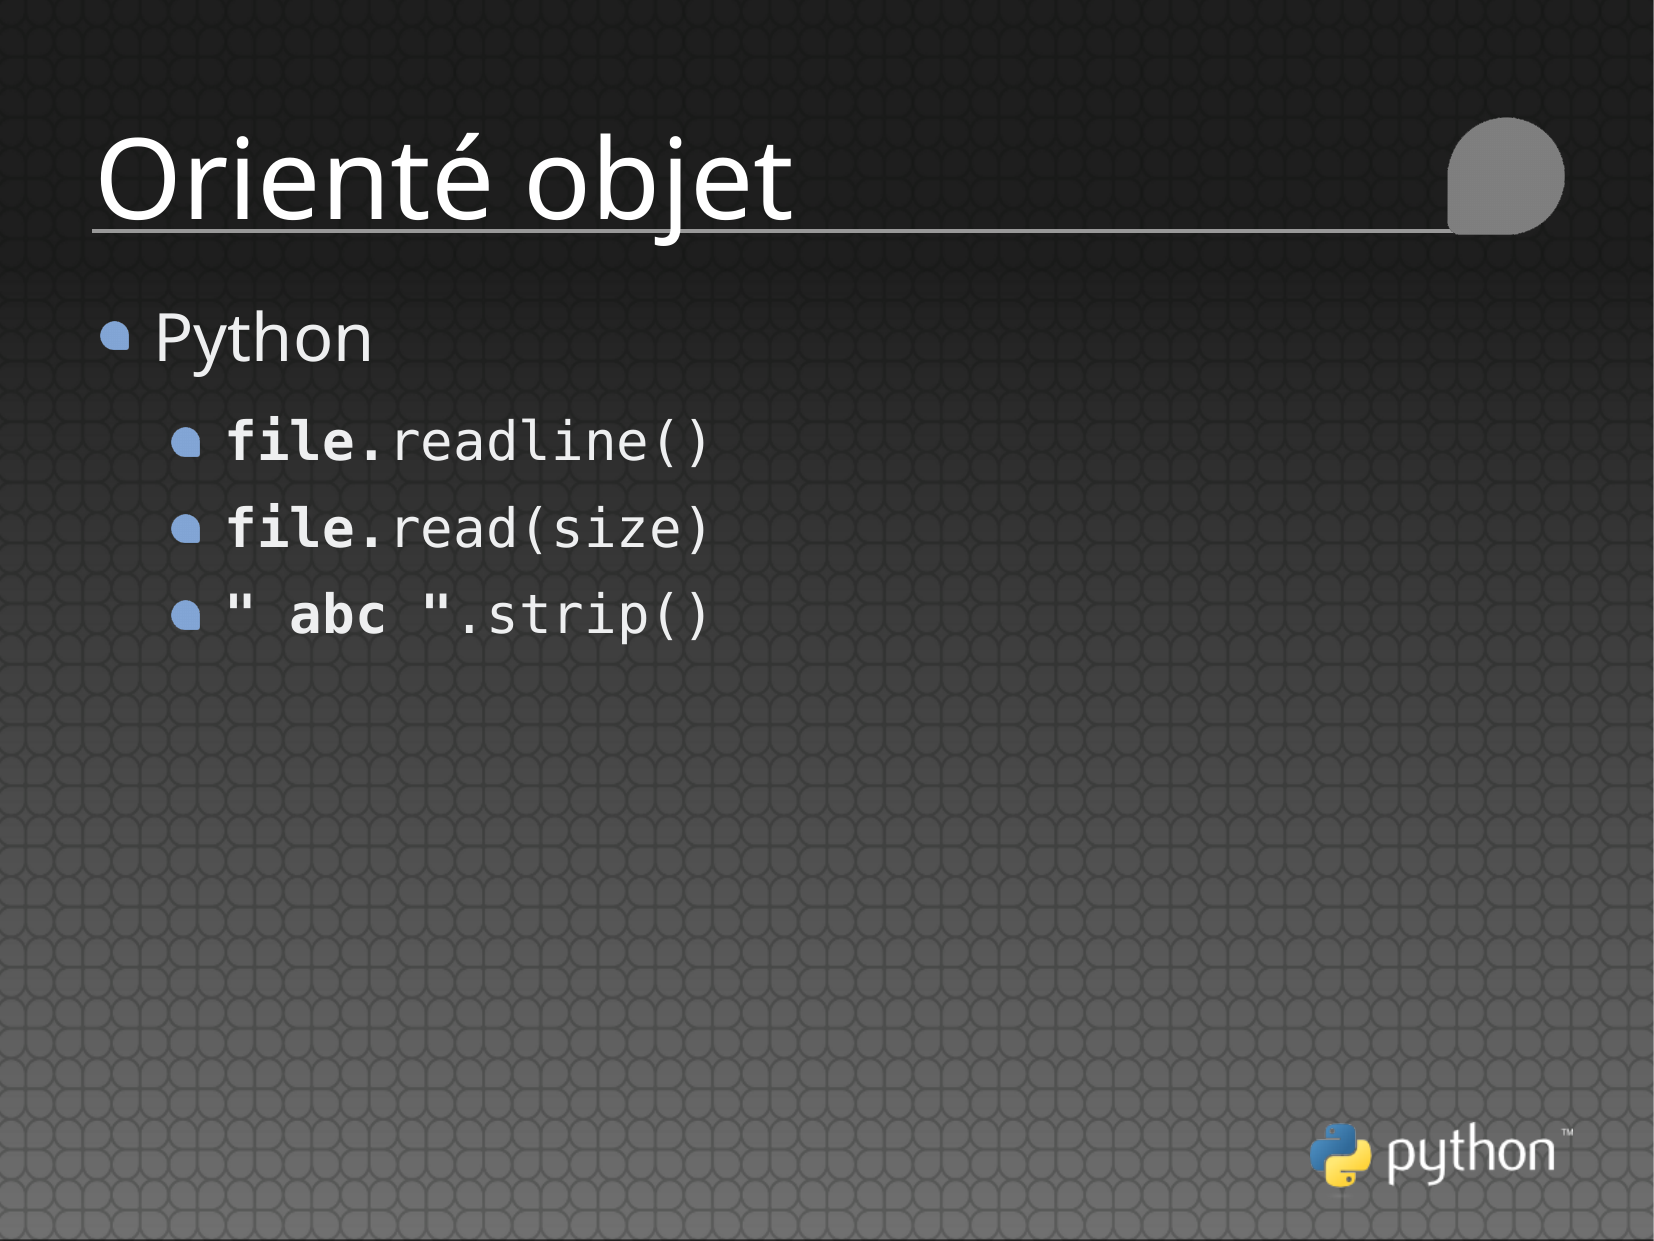

Orienté objet
# Python
file.readline()
file.read(size)
" abc ".strip()